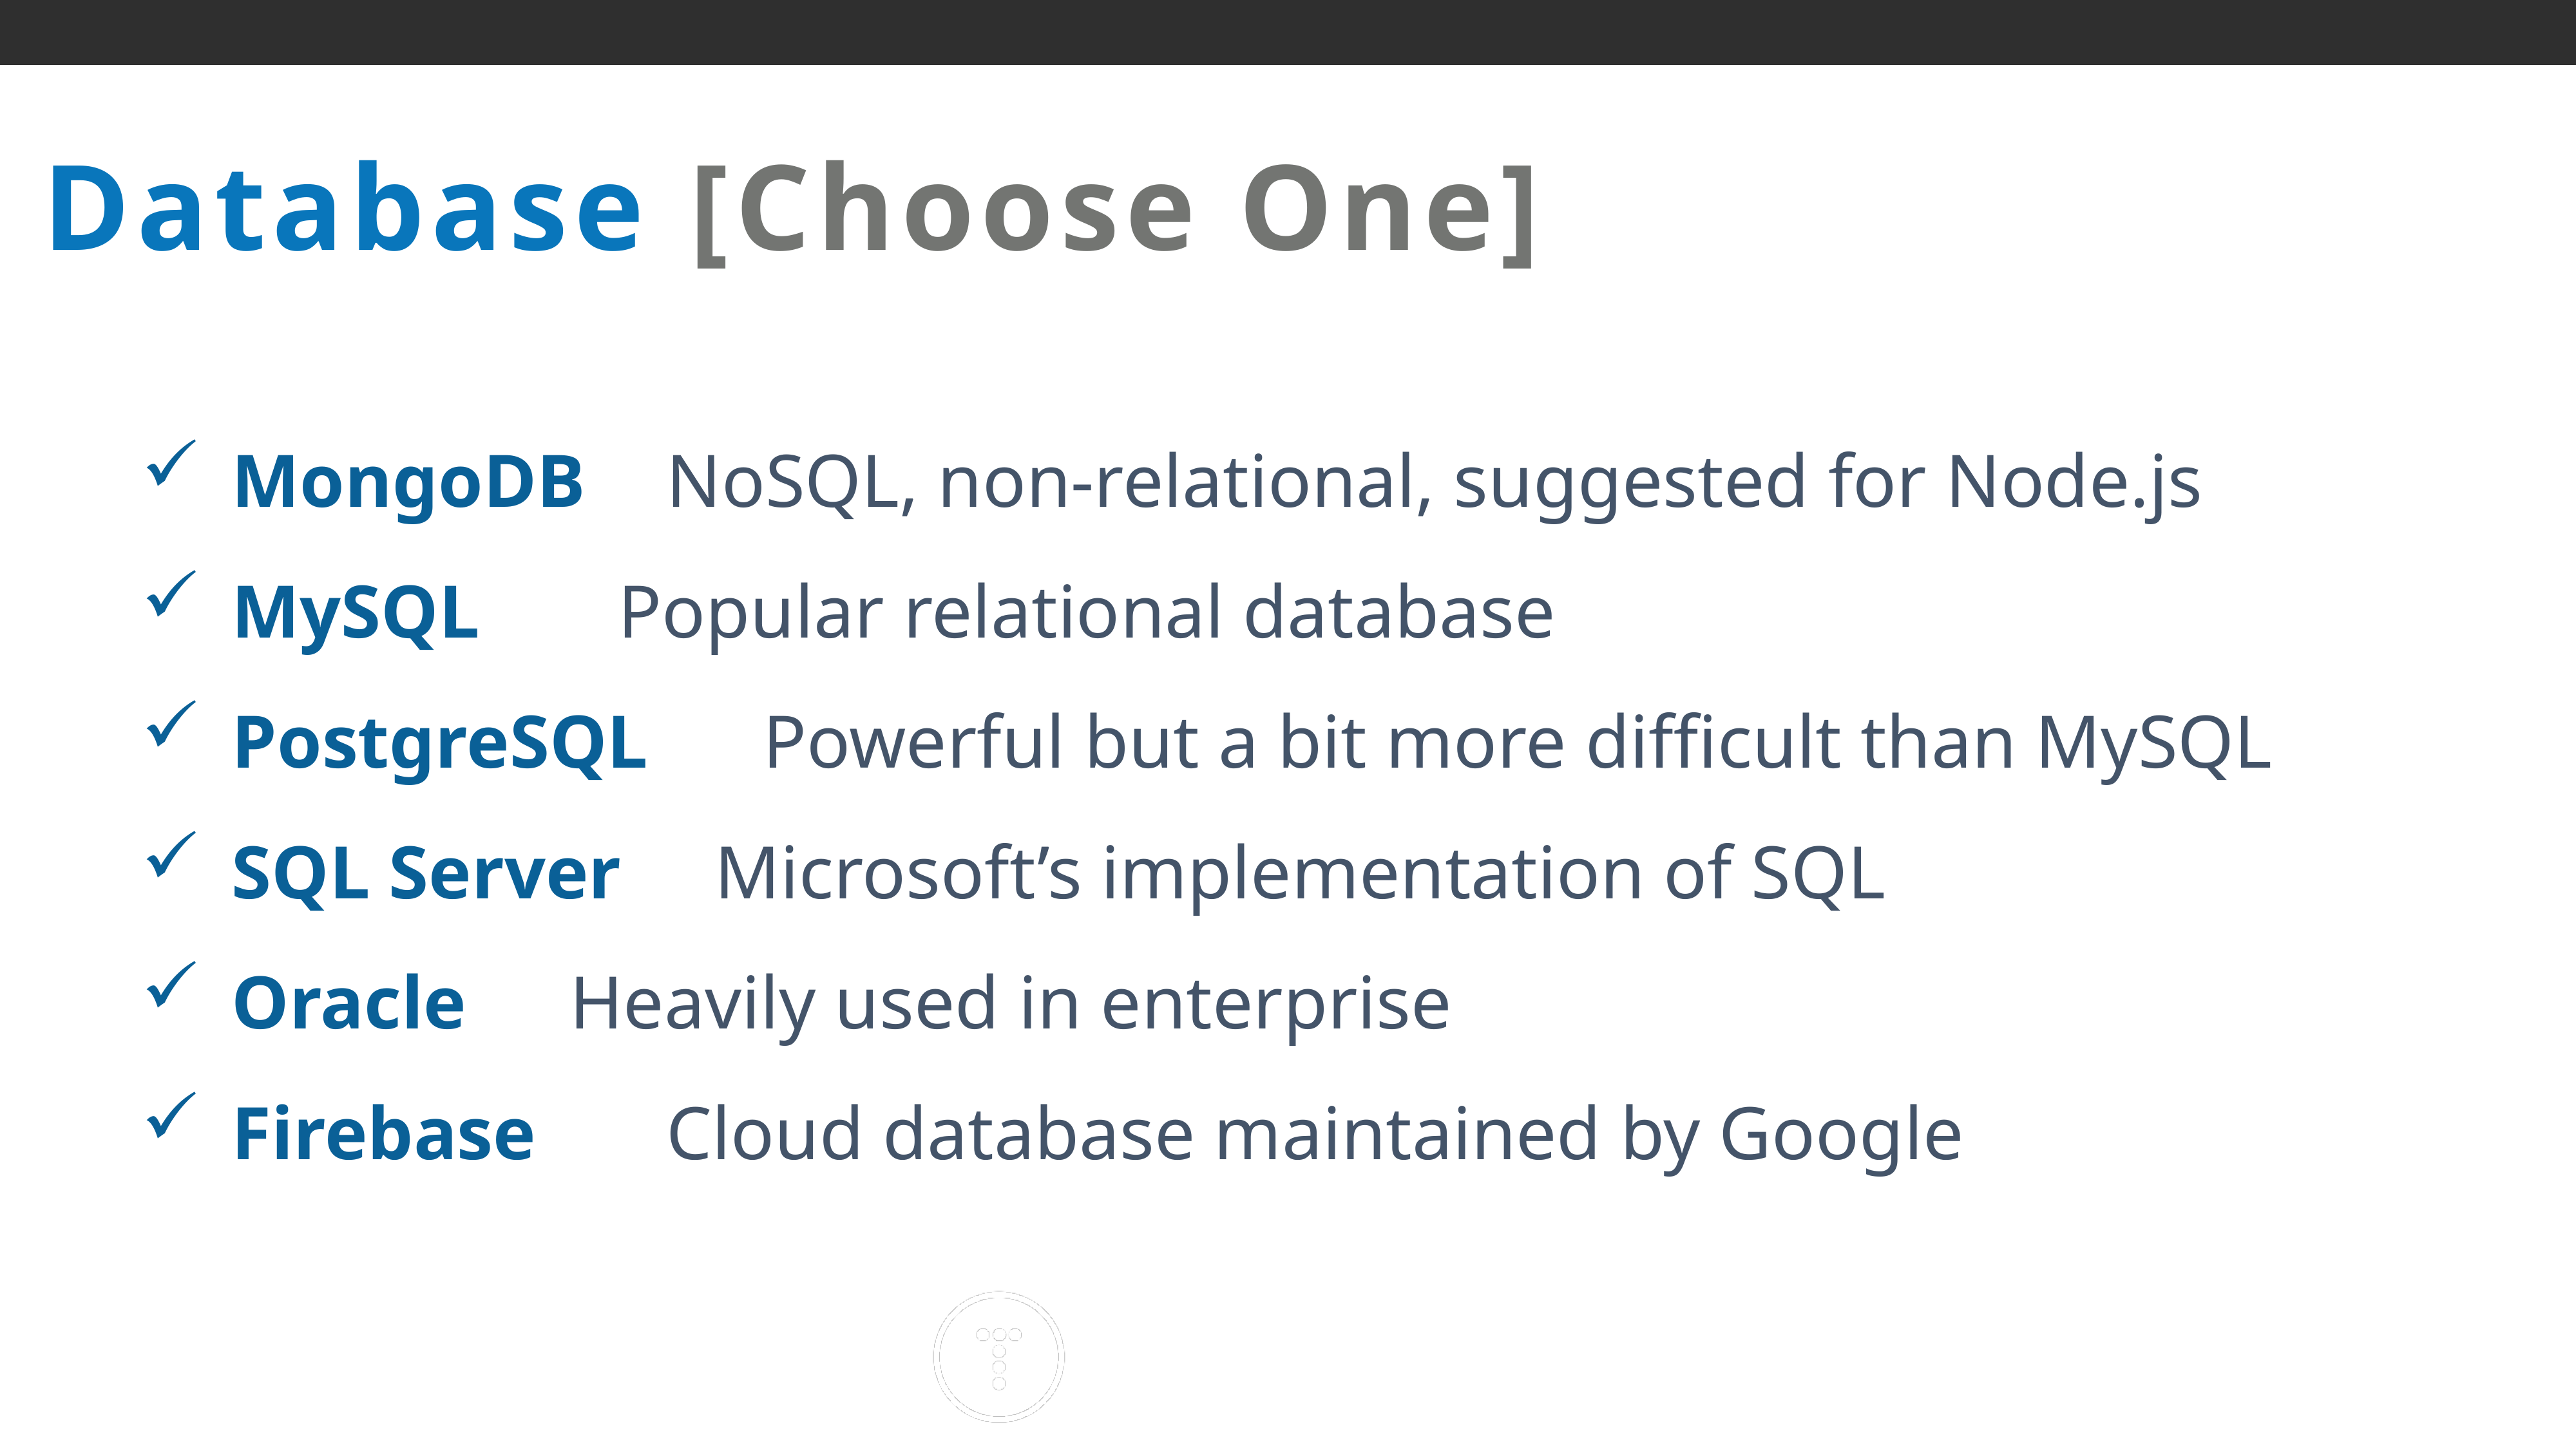

Database [Choose One]
MongoDB		NoSQL, non-relational, suggested for Node.js
MySQL 			Popular relational database
PostgreSQL 		Powerful but a bit more difficult than MySQL
SQL Server		Microsoft’s implementation of SQL
Oracle			Heavily used in enterprise
Firebase			Cloud database maintained by Google
Traversymedia.com